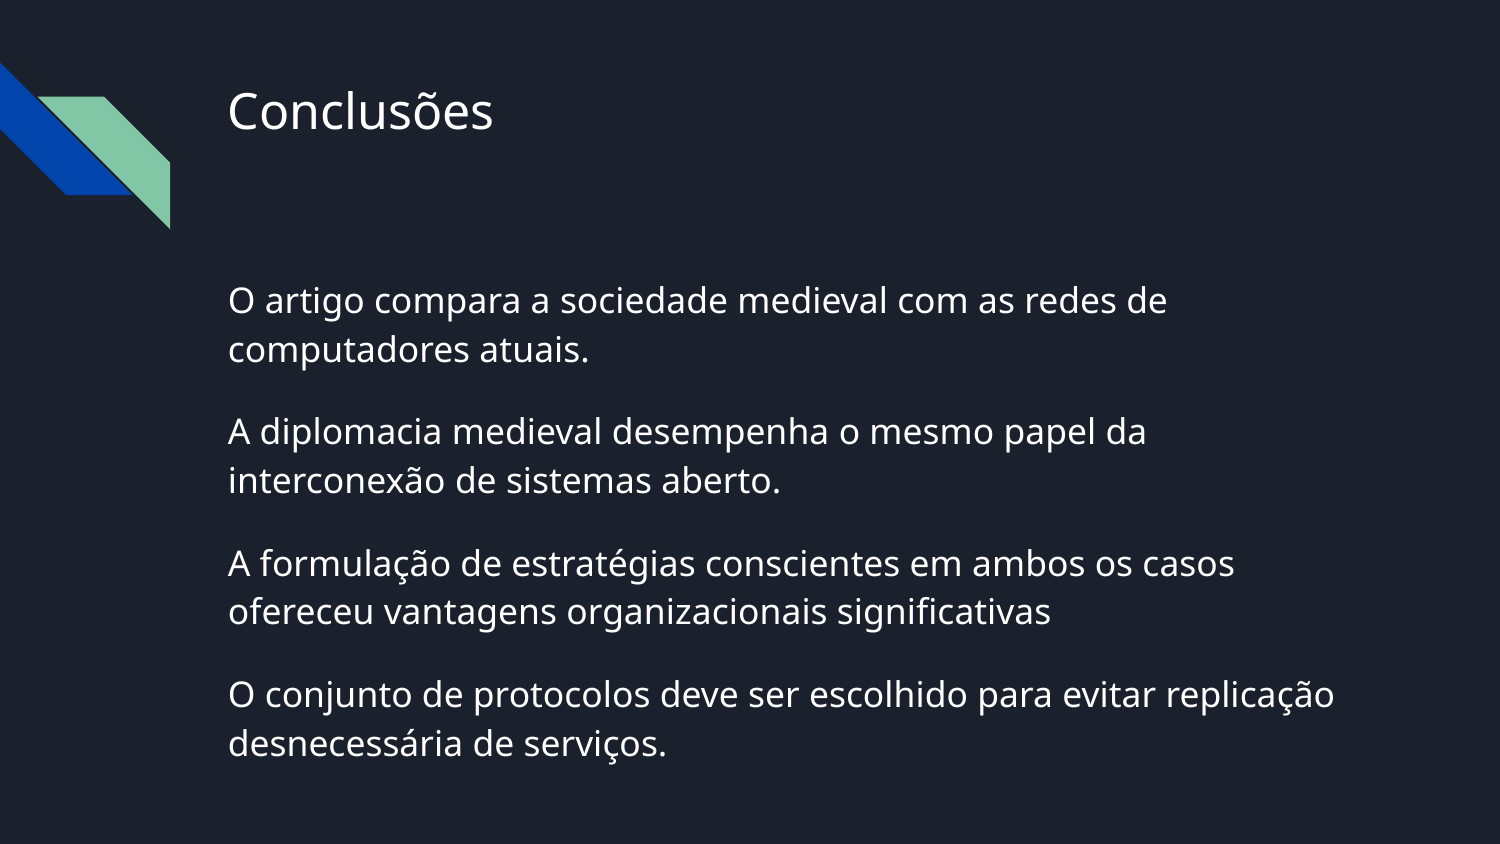

# Conclusões
O artigo compara a sociedade medieval com as redes de computadores atuais.
A diplomacia medieval desempenha o mesmo papel da interconexão de sistemas aberto.
A formulação de estratégias conscientes em ambos os casos ofereceu vantagens organizacionais significativas
O conjunto de protocolos deve ser escolhido para evitar replicação desnecessária de serviços.